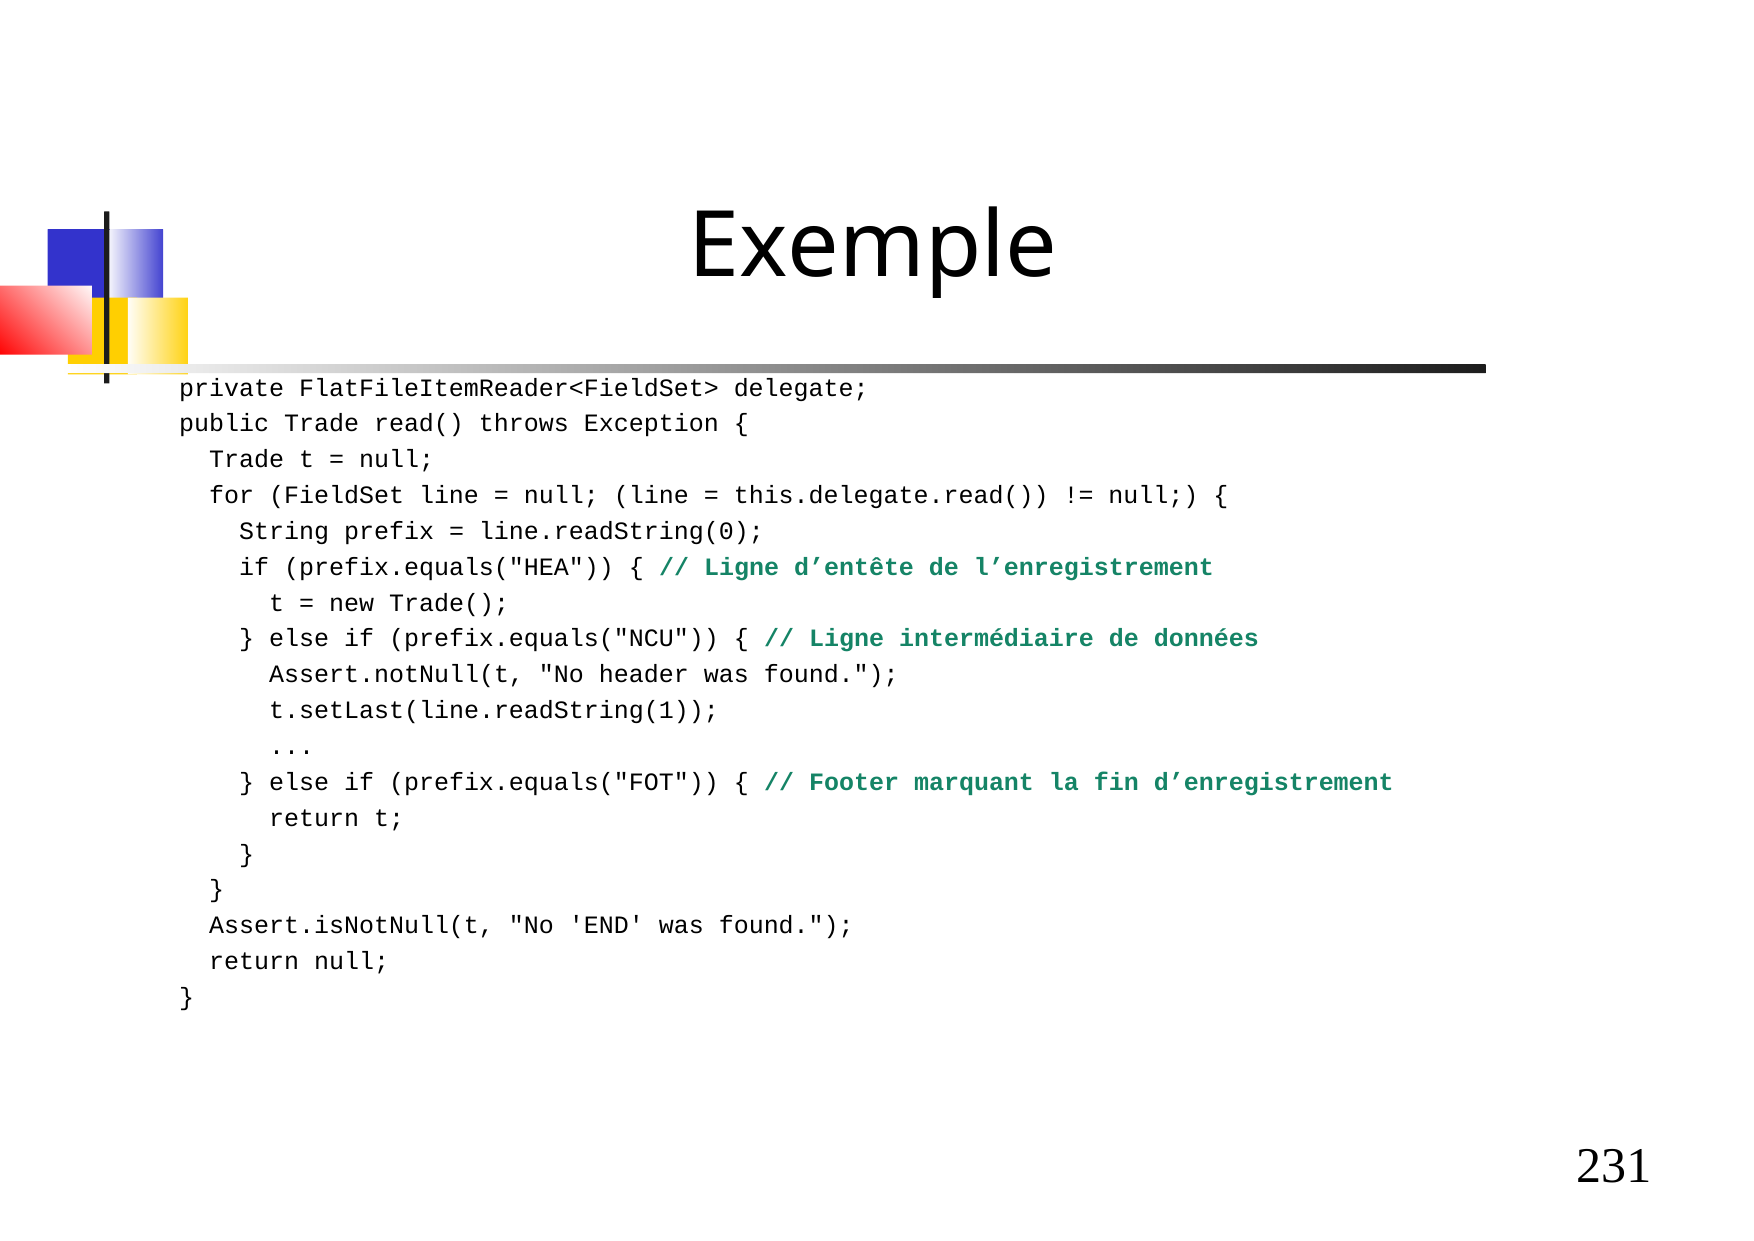

# Exemple
private FlatFileItemReader<FieldSet> delegate;
public Trade read() throws Exception {
 Trade t = null;
 for (FieldSet line = null; (line = this.delegate.read()) != null;) {
 String prefix = line.readString(0);
 if (prefix.equals("HEA")) { // Ligne d’entête de l’enregistrement
 t = new Trade();
 } else if (prefix.equals("NCU")) { // Ligne intermédiaire de données
 Assert.notNull(t, "No header was found.");
 t.setLast(line.readString(1));
 ...
 } else if (prefix.equals("FOT")) { // Footer marquant la fin d’enregistrement
 return t;
 }
 }
 Assert.isNotNull(t, "No 'END' was found.");
 return null;
}